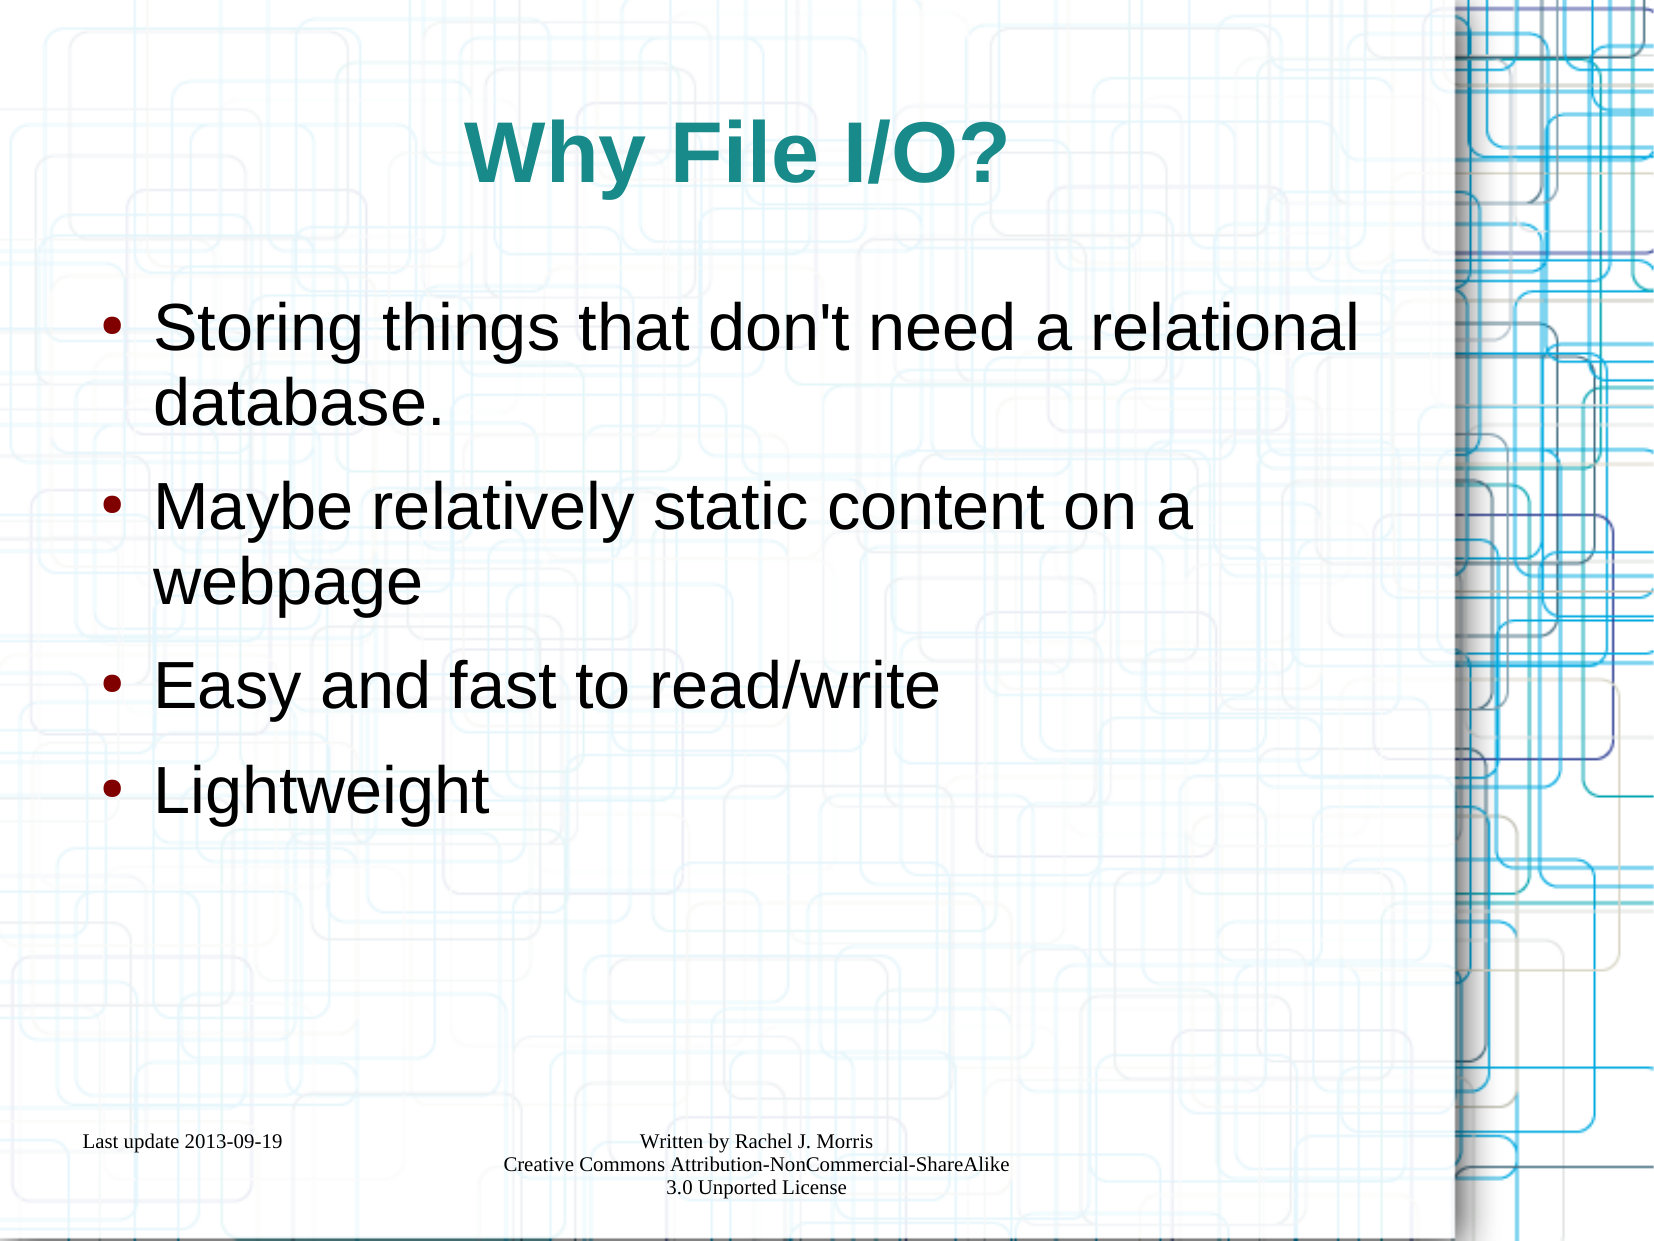

# Why File I/O?
Storing things that don't need a relational database.
Maybe relatively static content on a webpage
Easy and fast to read/write
Lightweight